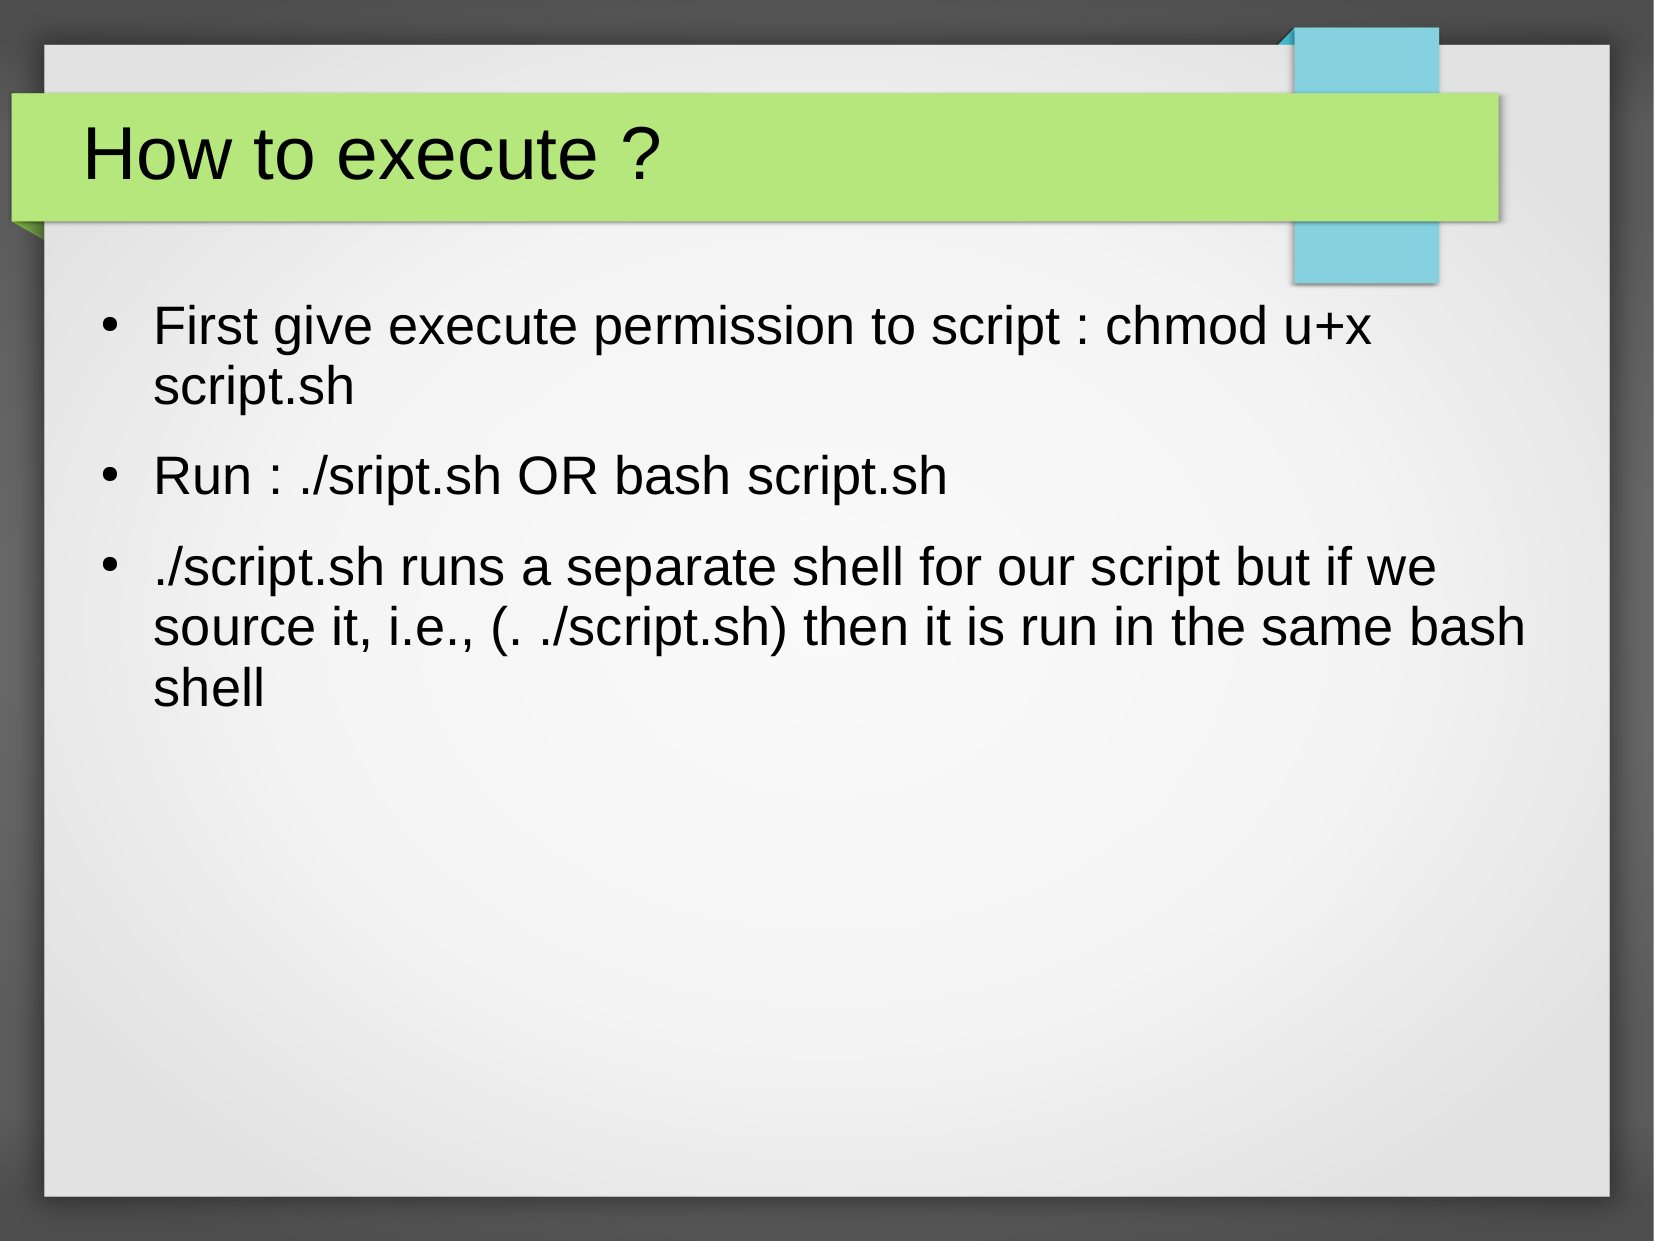

# How to execute ?
First give execute permission to script : chmod u+x script.sh
Run : ./sript.sh OR bash script.sh
./script.sh runs a separate shell for our script but if we source it, i.e., (. ./script.sh) then it is run in the same bash shell